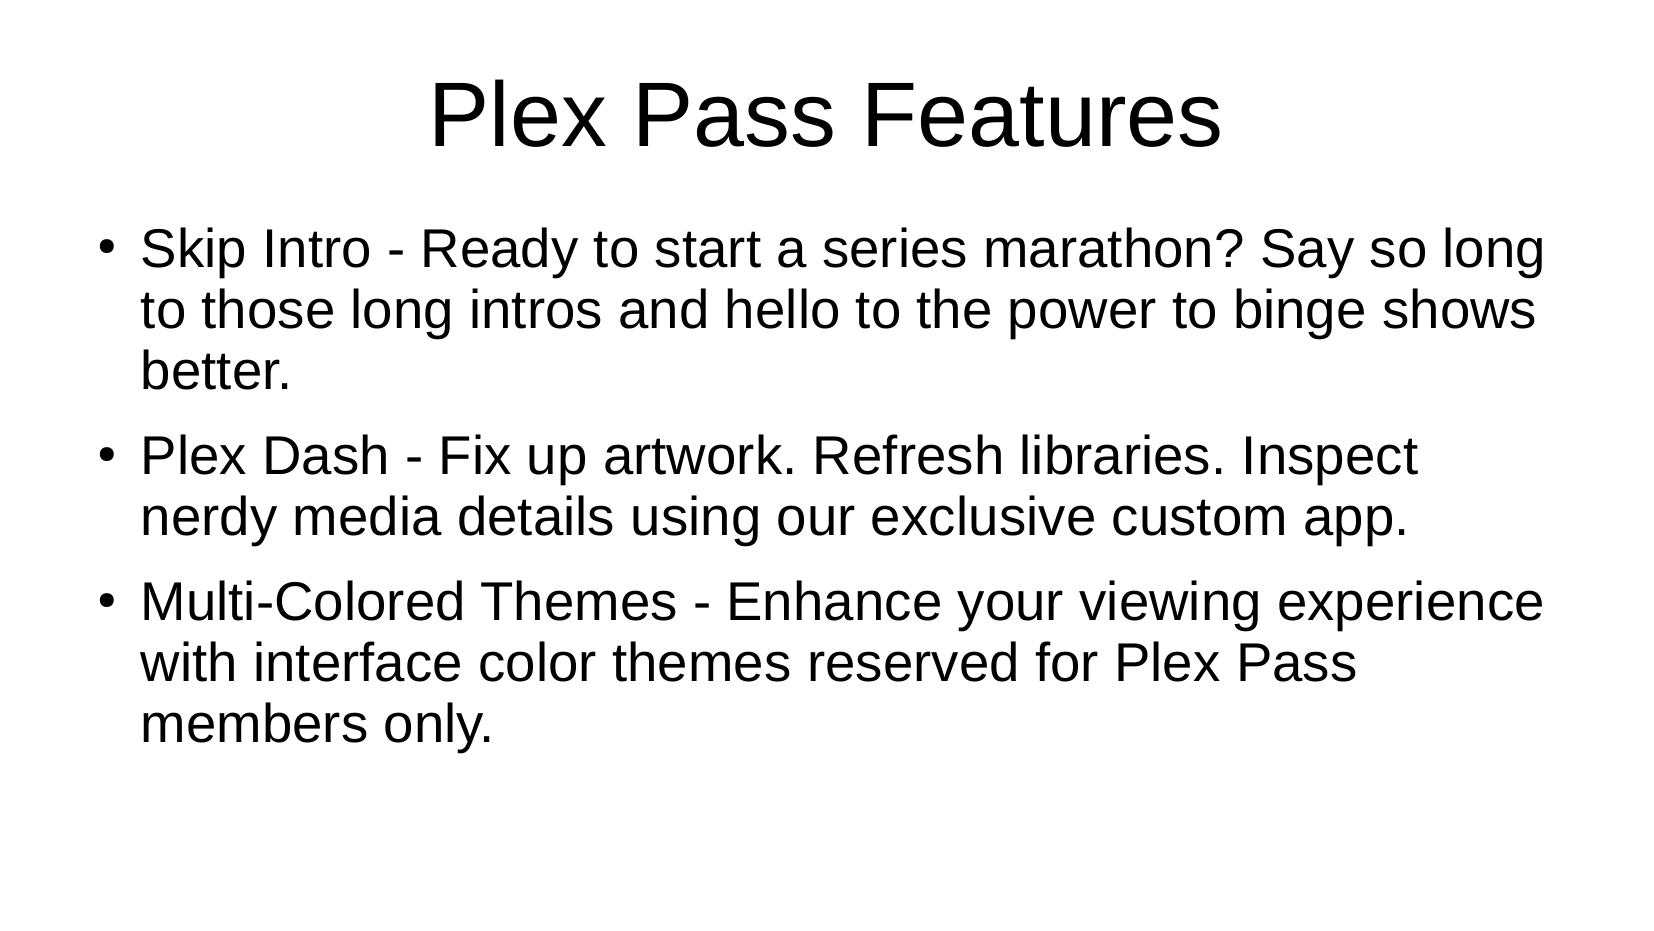

# Plex Pass Features
Skip Intro - Ready to start a series marathon? Say so long to those long intros and hello to the power to binge shows better.
Plex Dash - Fix up artwork. Refresh libraries. Inspect nerdy media details using our exclusive custom app.
Multi-Colored Themes - Enhance your viewing experience with interface color themes reserved for Plex Pass members only.